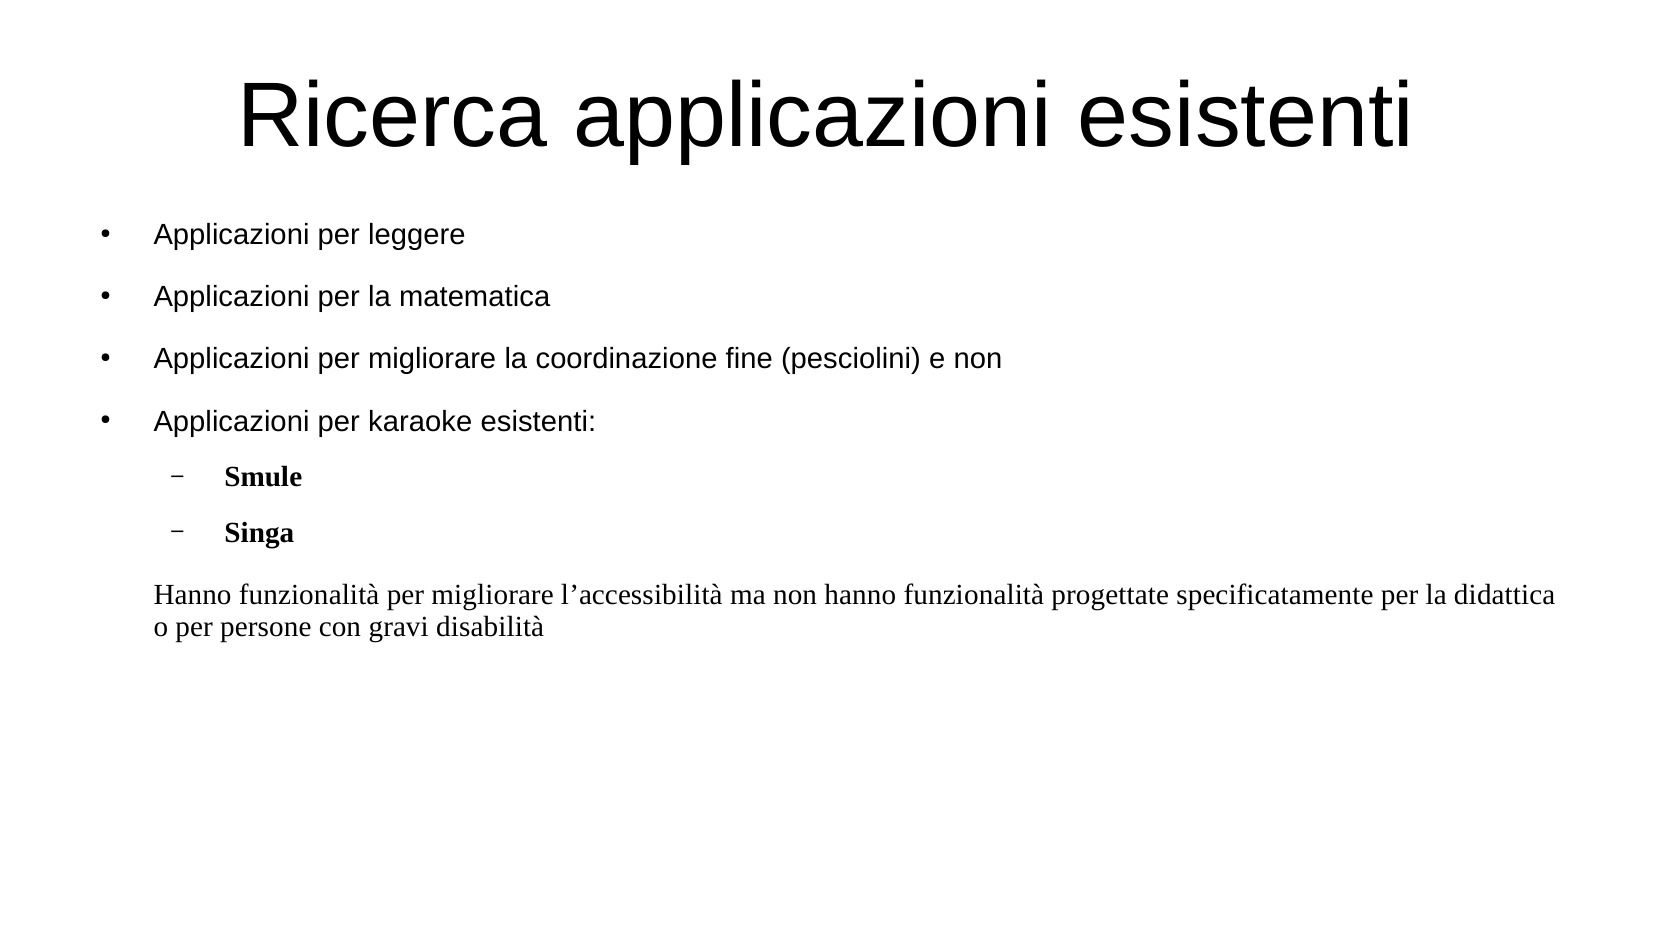

# Ricerca applicazioni esistenti
Applicazioni per leggere
Applicazioni per la matematica
Applicazioni per migliorare la coordinazione fine (pesciolini) e non
Applicazioni per karaoke esistenti:
Smule
Singa
Hanno funzionalità per migliorare l’accessibilità ma non hanno funzionalità progettate specificatamente per la didattica o per persone con gravi disabilità